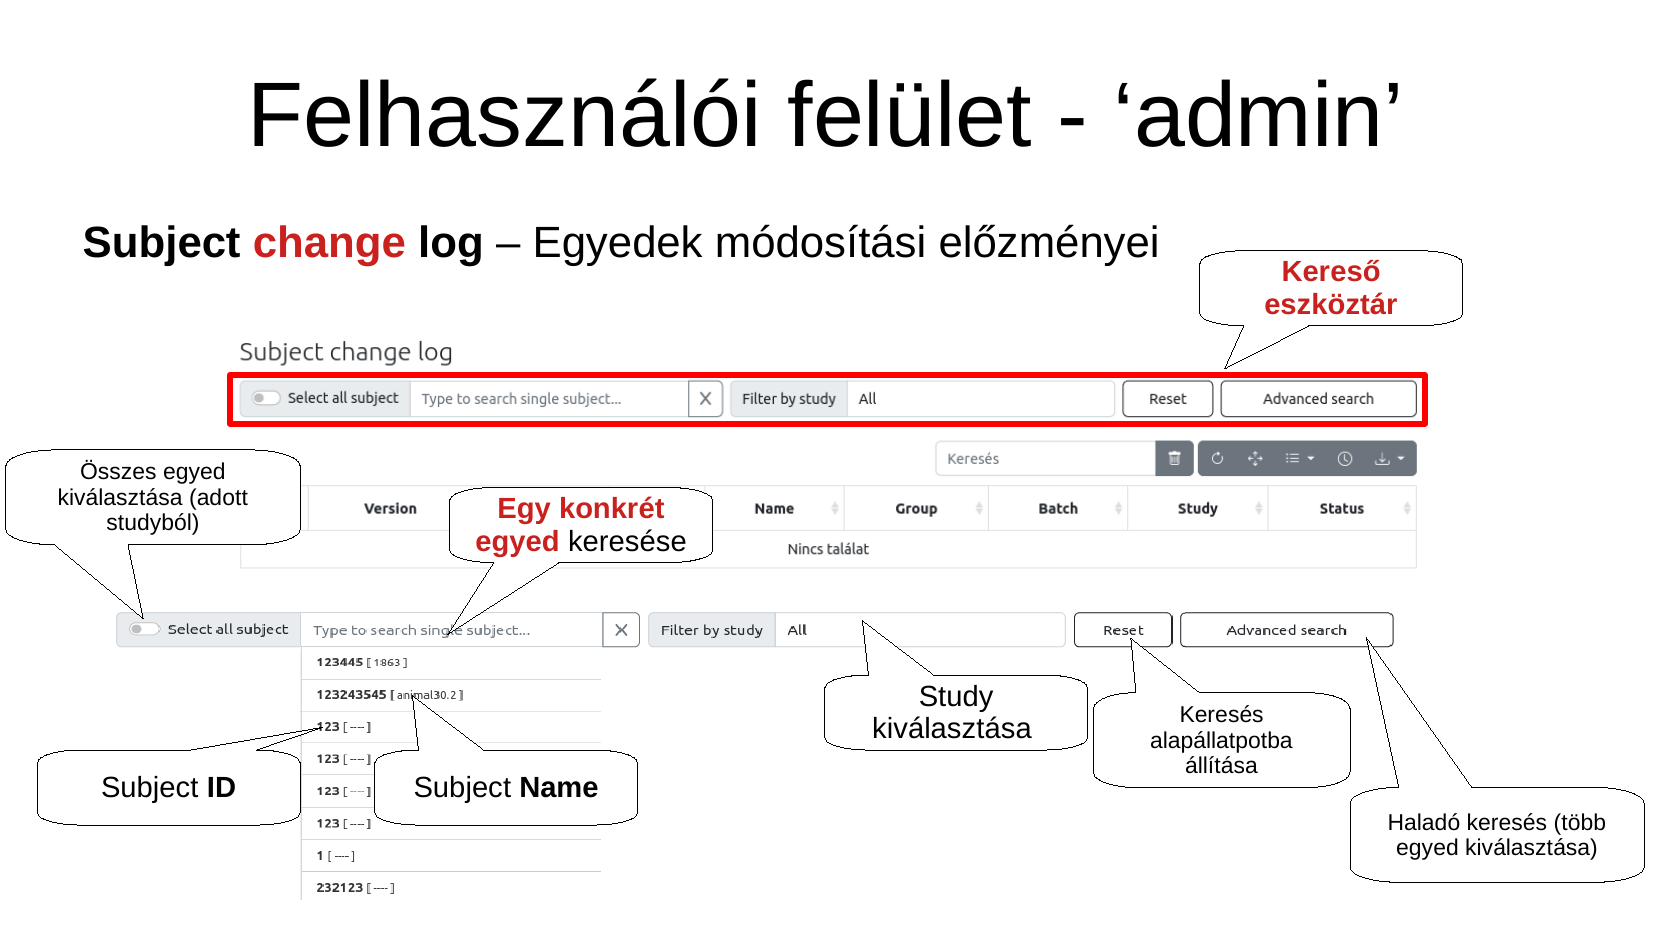

# Felhasználói felület - ‘admin’
Subject change log – Egyedek módosítási előzményei
Kereső eszköztár
Összes egyed kiválasztása (adott studyból)
Egy konkrét egyed keresése
Study kiválasztása
Keresés alapállatpotba állítása
Subject ID
Subject Name
Haladó keresés (több egyed kiválasztása)